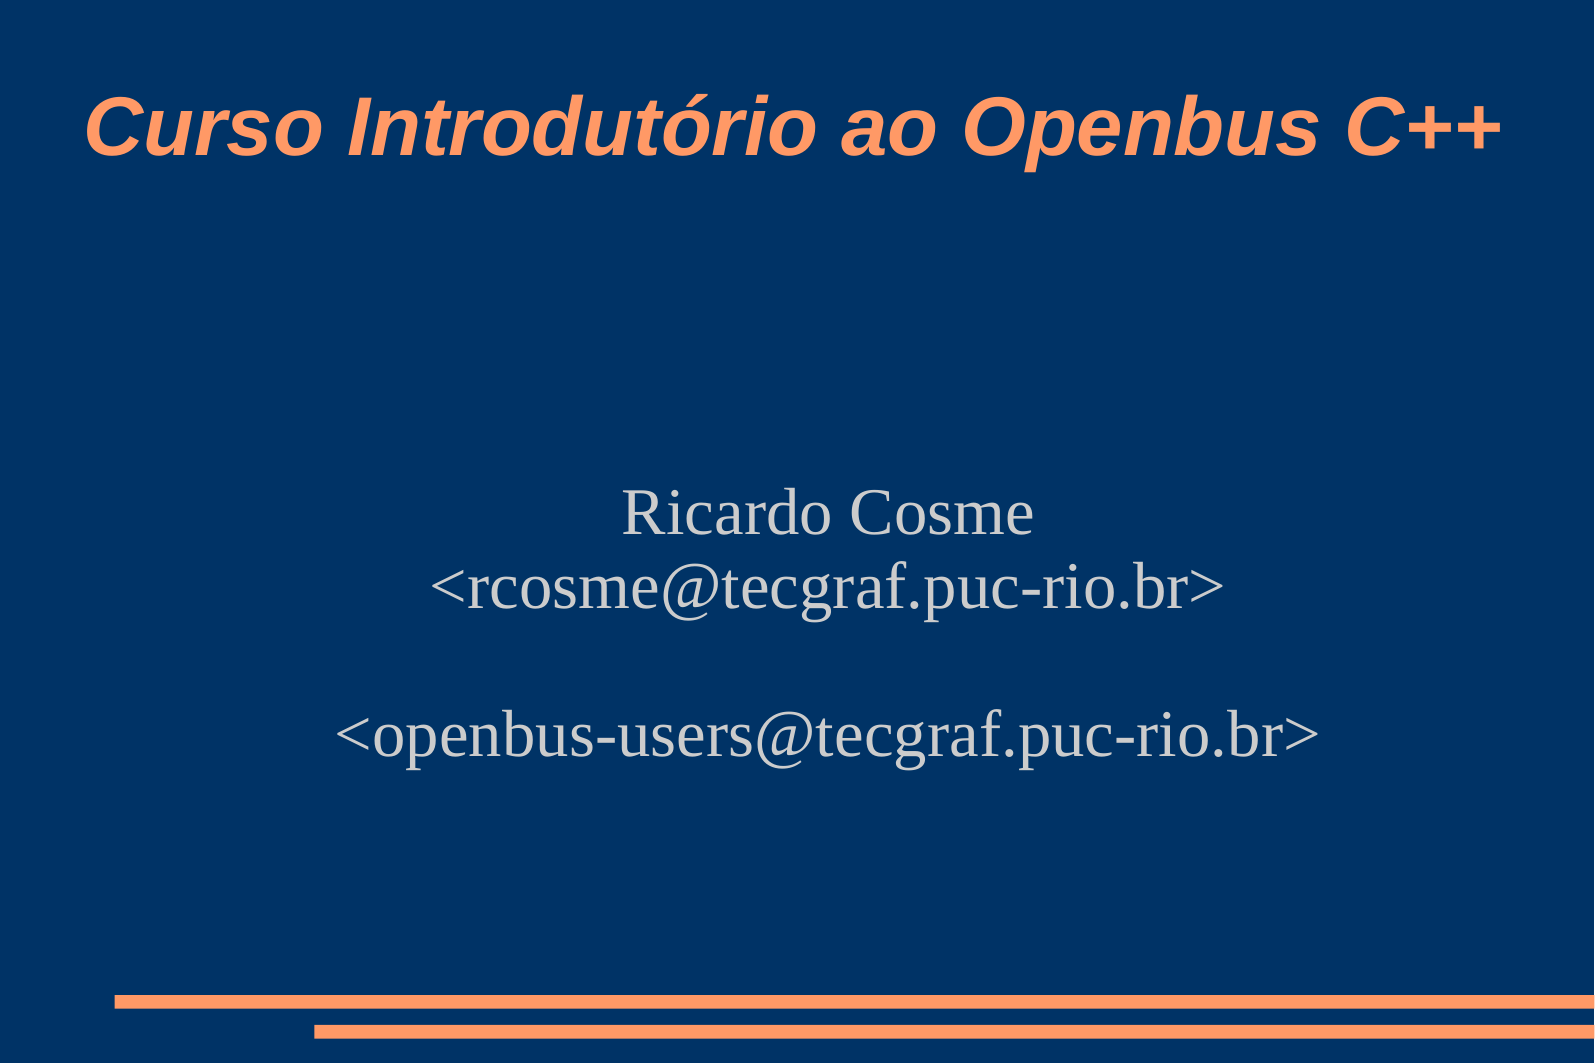

# Curso Introdutório ao Openbus C++
Ricardo Cosme
<rcosme@tecgraf.puc-rio.br>
<openbus-users@tecgraf.puc-rio.br>